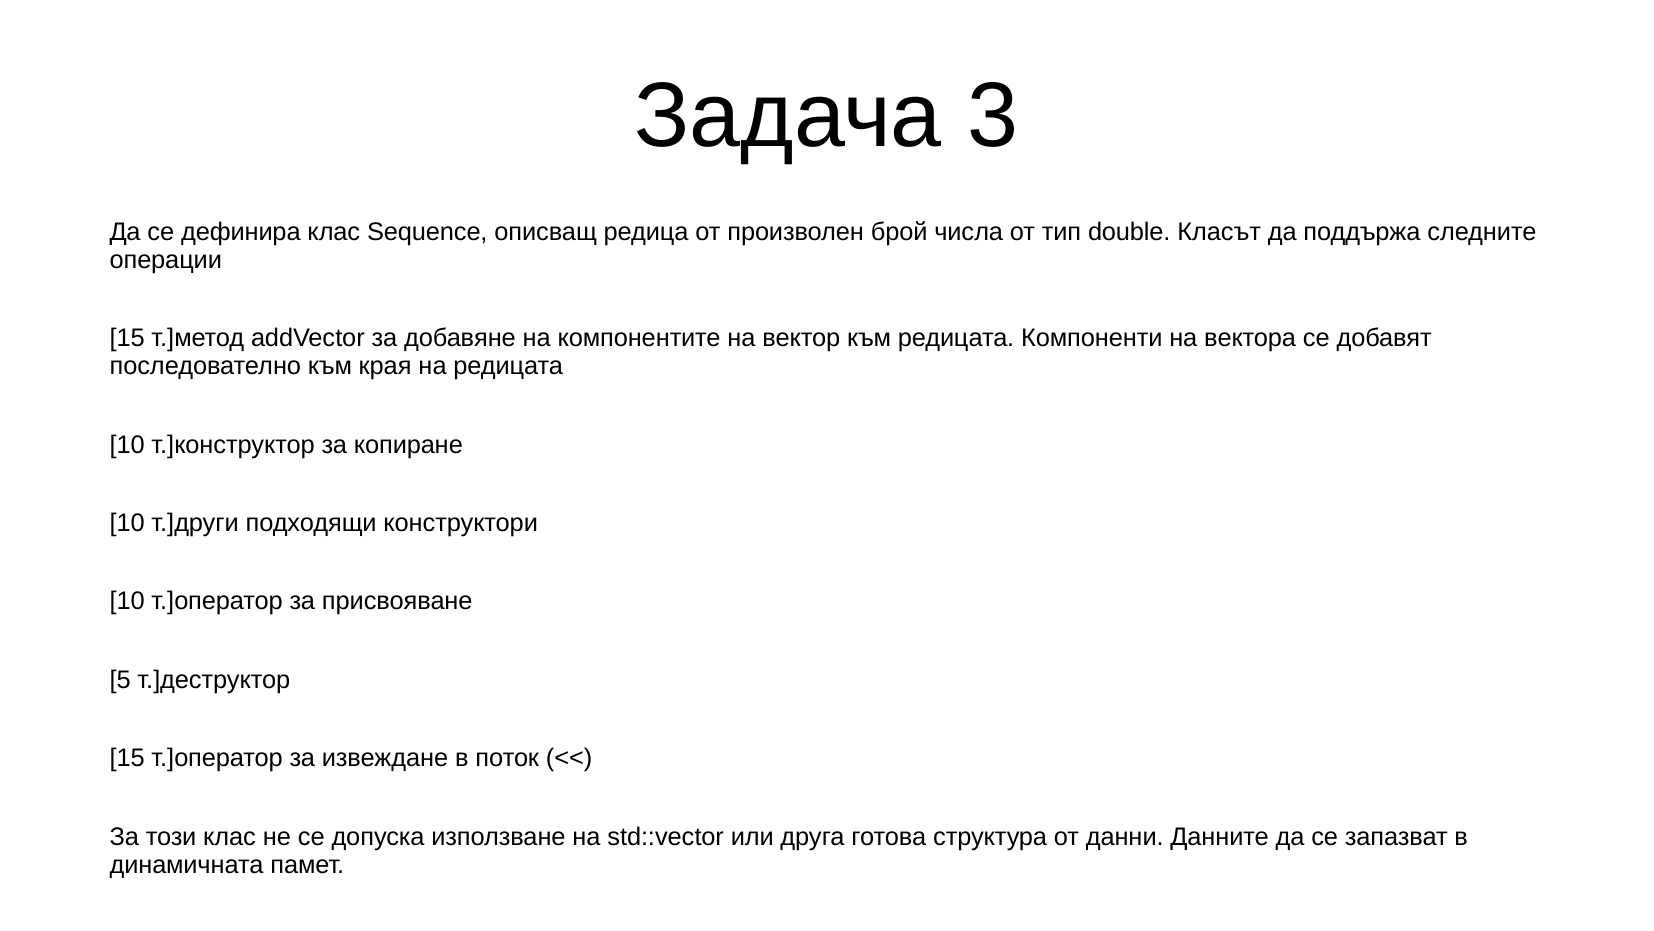

# Задача 3
Да се дефинира клас Sequence, описващ редица от произволен брой числа от тип double. Класът да поддържа следните операции
[15 т.]метод addVector за добавяне на компонентите на вектор към редицата. Компоненти на вектора се добавят последователно към края на редицата
[10 т.]конструктор за копиране
[10 т.]други подходящи конструктори
[10 т.]оператор за присвояване
[5 т.]деструктор
[15 т.]оператор за извеждане в поток (<<)
За този клас не се допуска използване на std::vector или друга готова структура от данни. Данните да се запазват в динамичната памет.